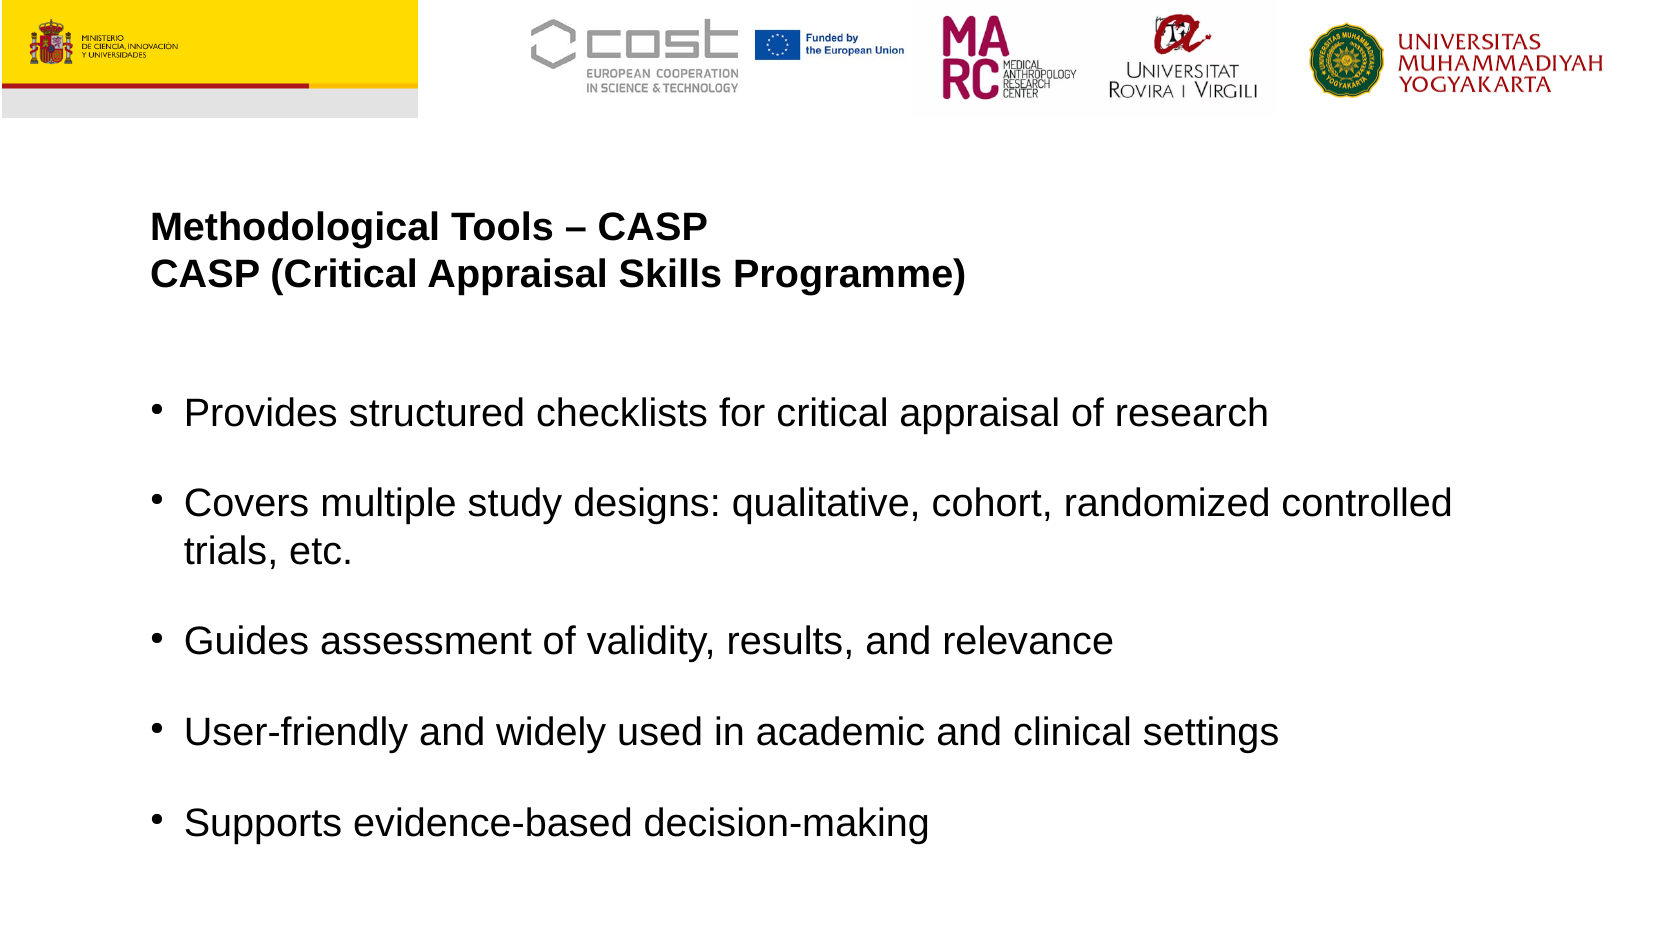

Methodological Tools – CASP
CASP (Critical Appraisal Skills Programme)
Provides structured checklists for critical appraisal of research
Covers multiple study designs: qualitative, cohort, randomized controlled trials, etc.
Guides assessment of validity, results, and relevance
User-friendly and widely used in academic and clinical settings
Supports evidence-based decision-making